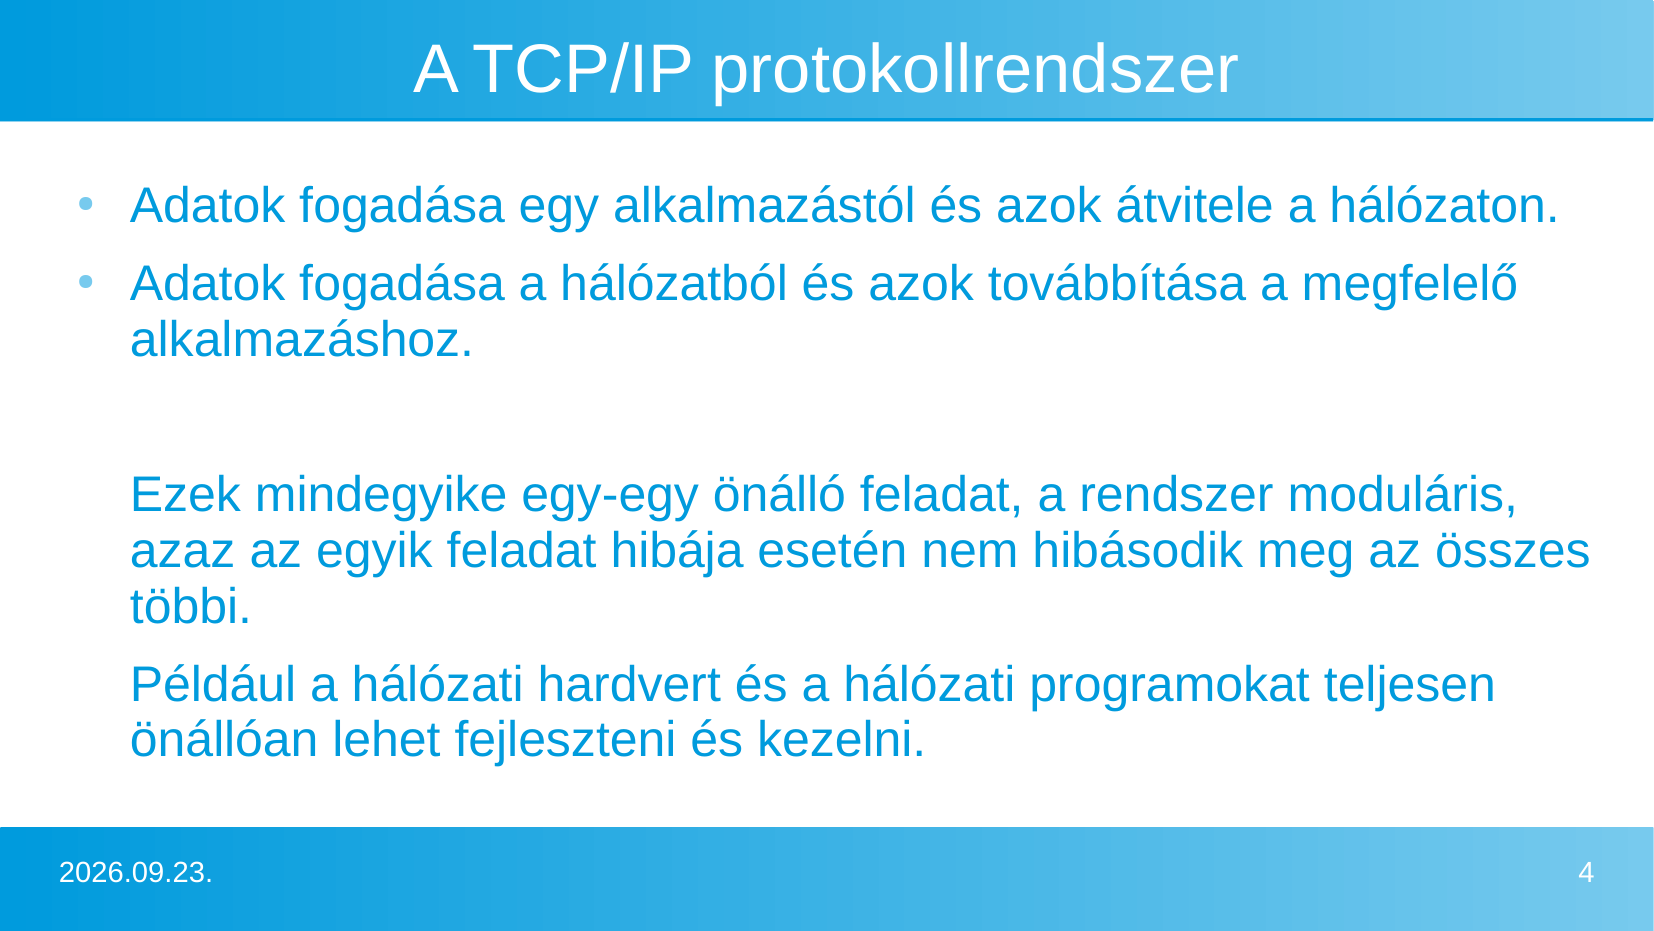

# A TCP/IP protokollrendszer
Adatok fogadása egy alkalmazástól és azok átvitele a hálózaton.
Adatok fogadása a hálózatból és azok továbbítása a megfelelő alkalmazáshoz.
Ezek mindegyike egy-egy önálló feladat, a rendszer moduláris, azaz az egyik feladat hibája esetén nem hibásodik meg az összes többi.
Például a hálózati hardvert és a hálózati programokat teljesen önállóan lehet fejleszteni és kezelni.
4